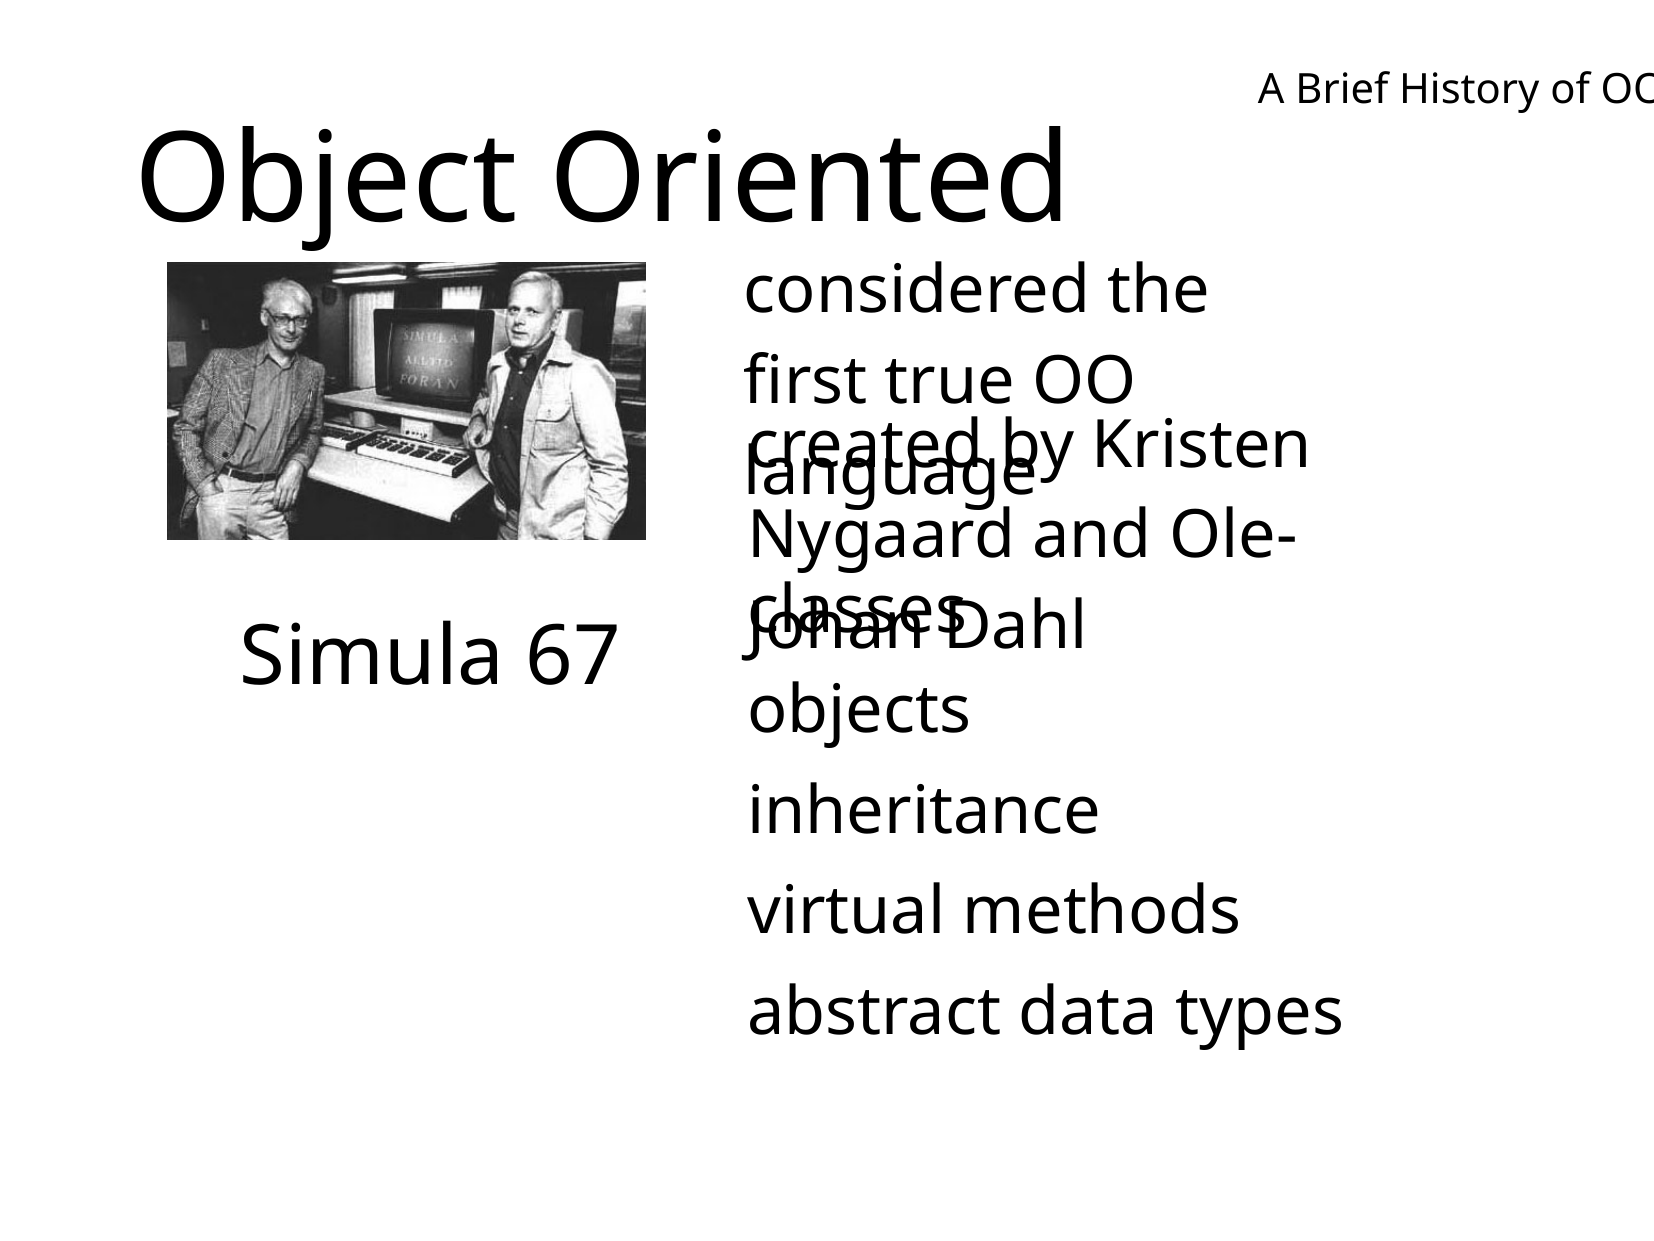

A Brief History of OO
Object Oriented
considered the first true OO language
created by Kristen Nygaard and Ole-Johan Dahl
classes
Simula 67
objects
inheritance
virtual methods
abstract data types